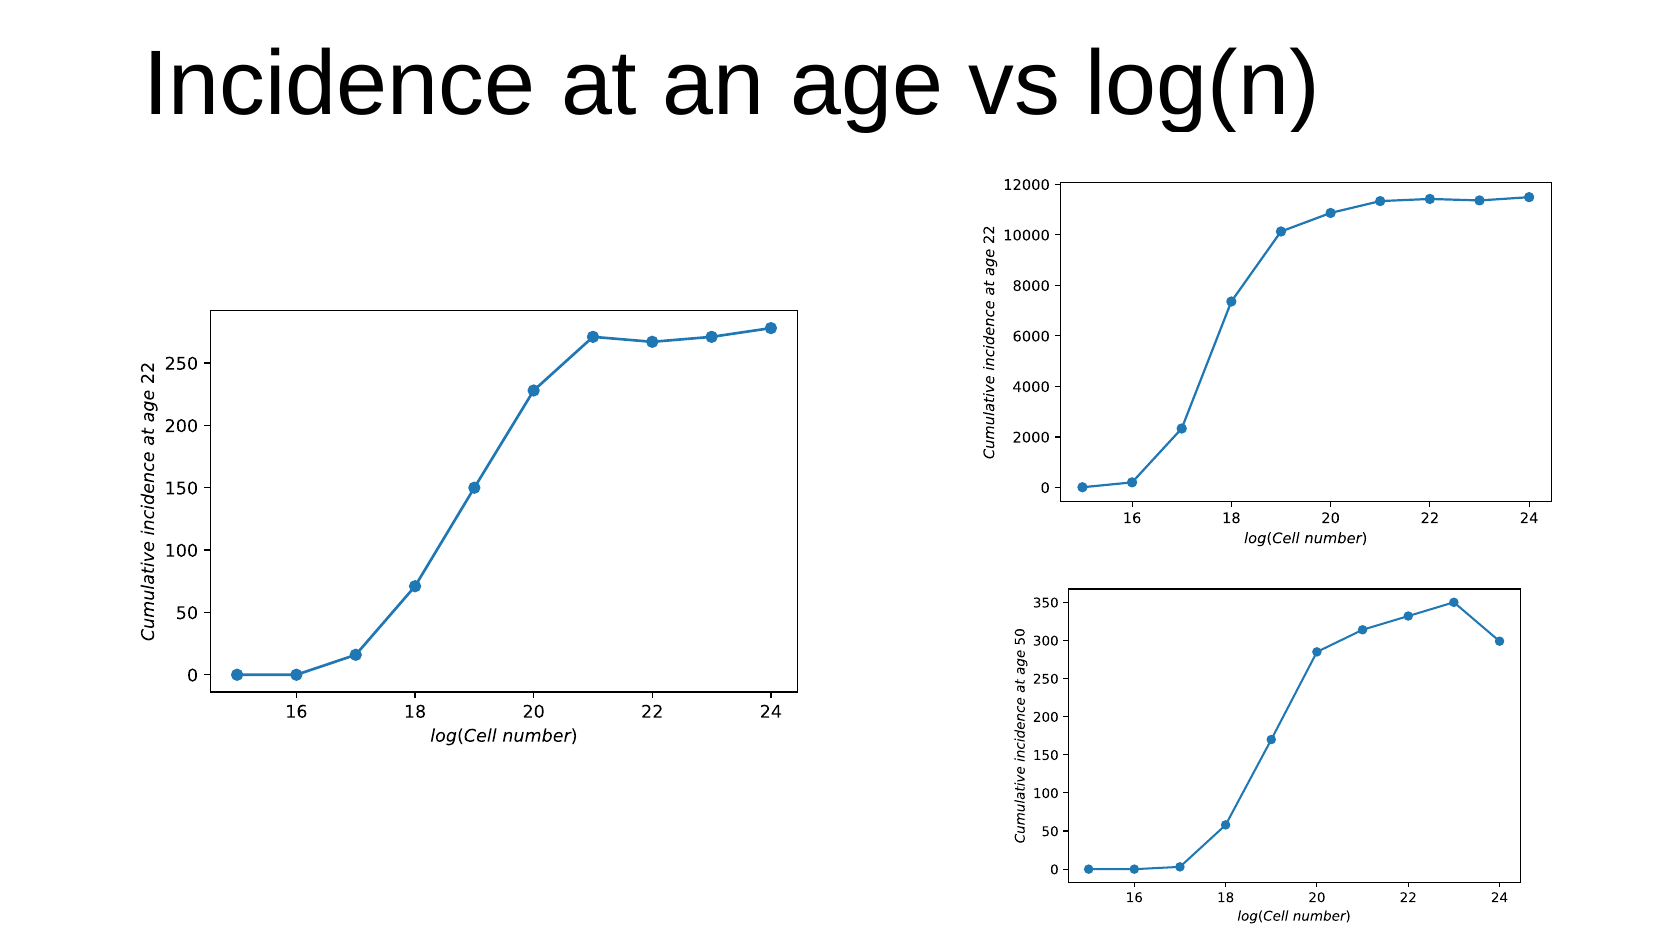

# Incidence at an age vs log(n)